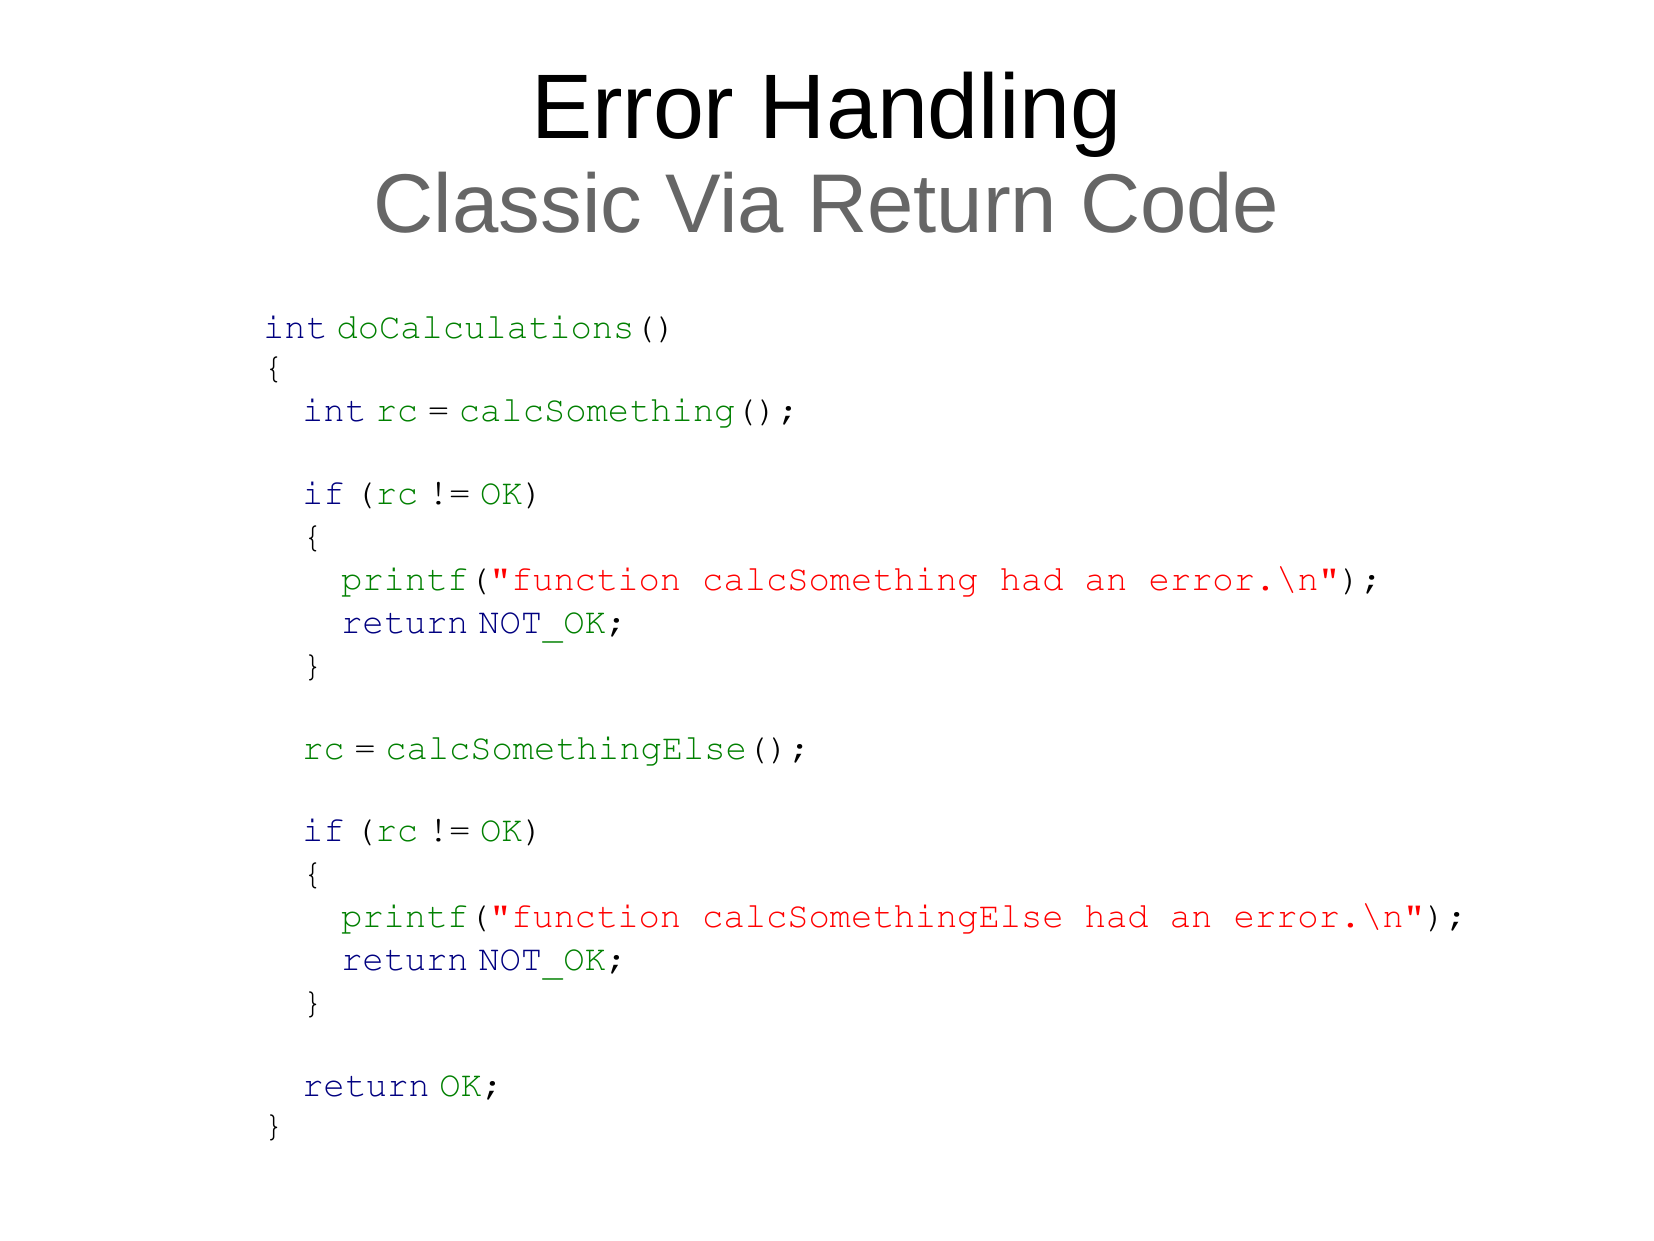

# Error Handling Classic Via Return Code
int doCalculations()
{
    int rc = calcSomething();
    if (rc != OK)
    {
        printf("function calcSomething had an error.\n");
        return NOT_OK;
    }
    rc = calcSomethingElse();
    if (rc != OK)
    {
        printf("function calcSomethingElse had an error.\n");
        return NOT_OK;
    }
    return OK;
}